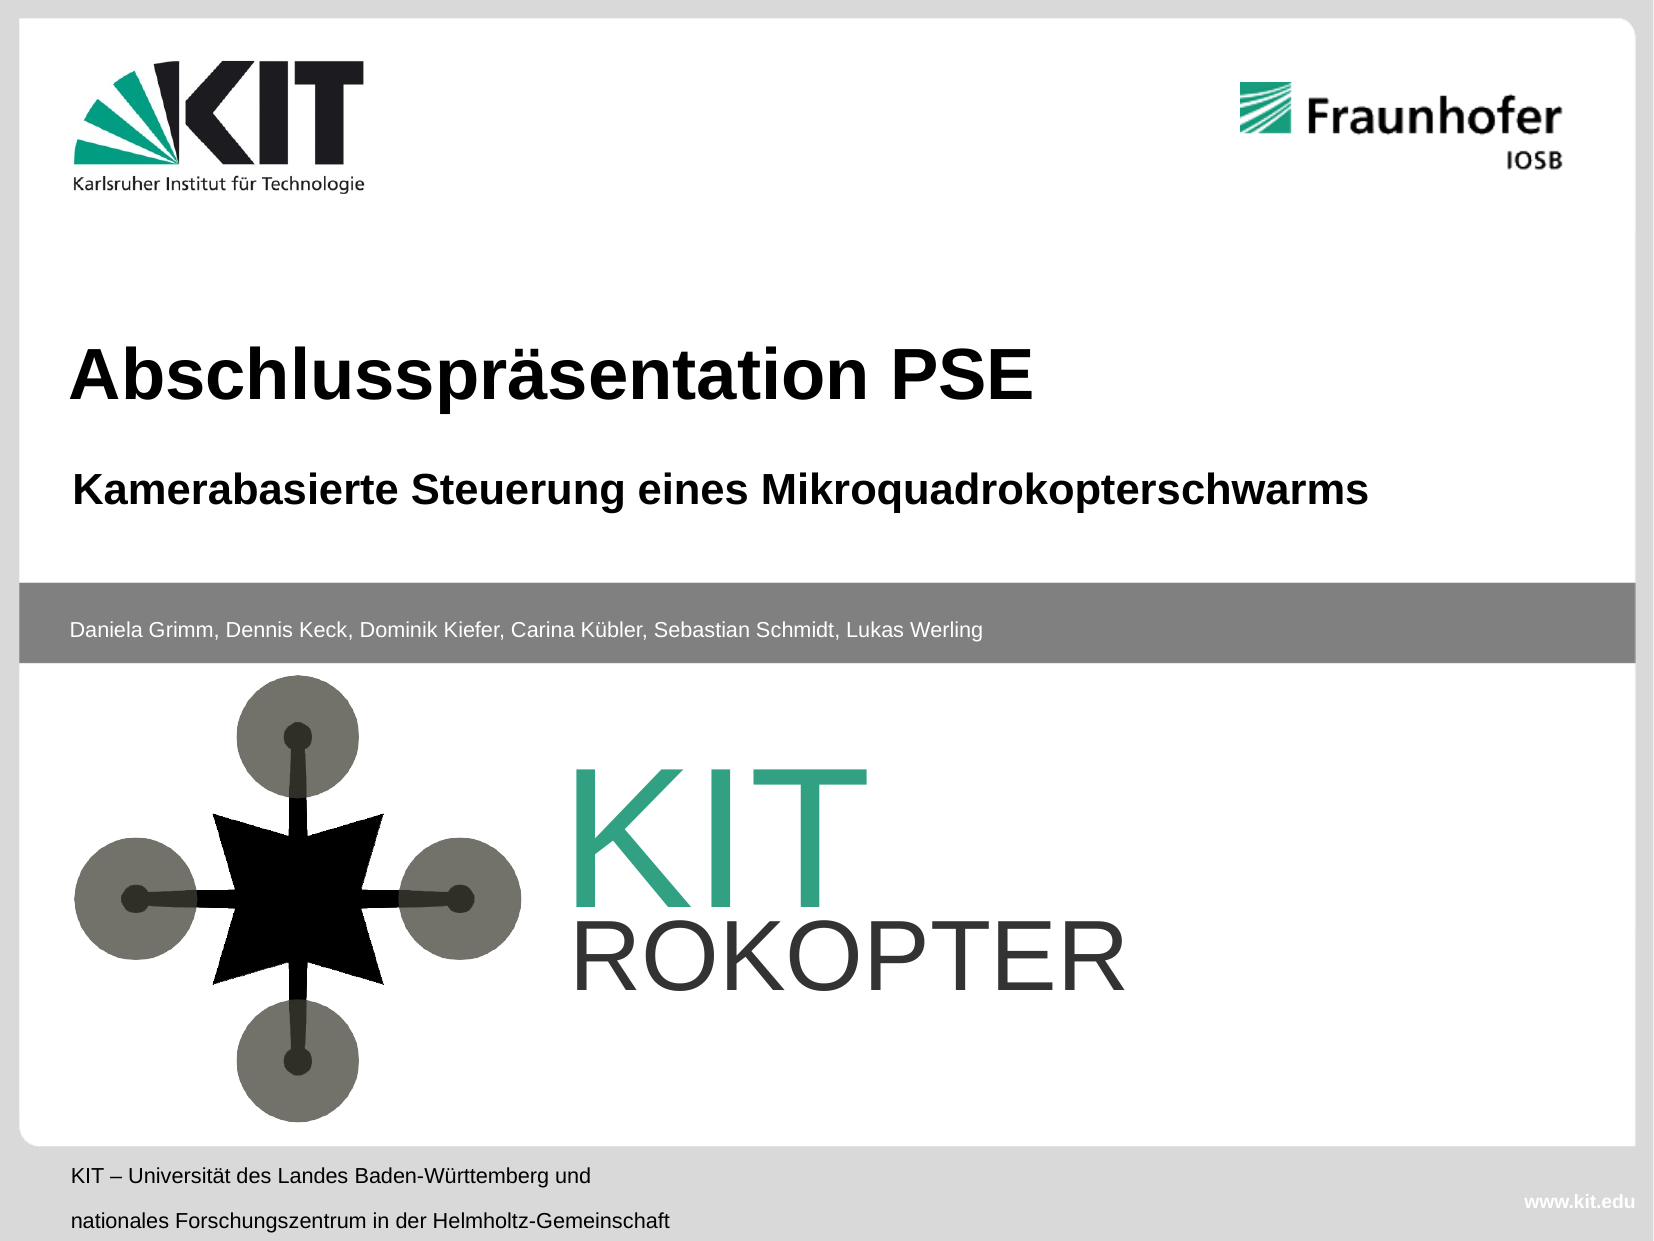

# Abschlusspräsentation PSE
Kamerabasierte Steuerung eines Mikroquadrokopterschwarms